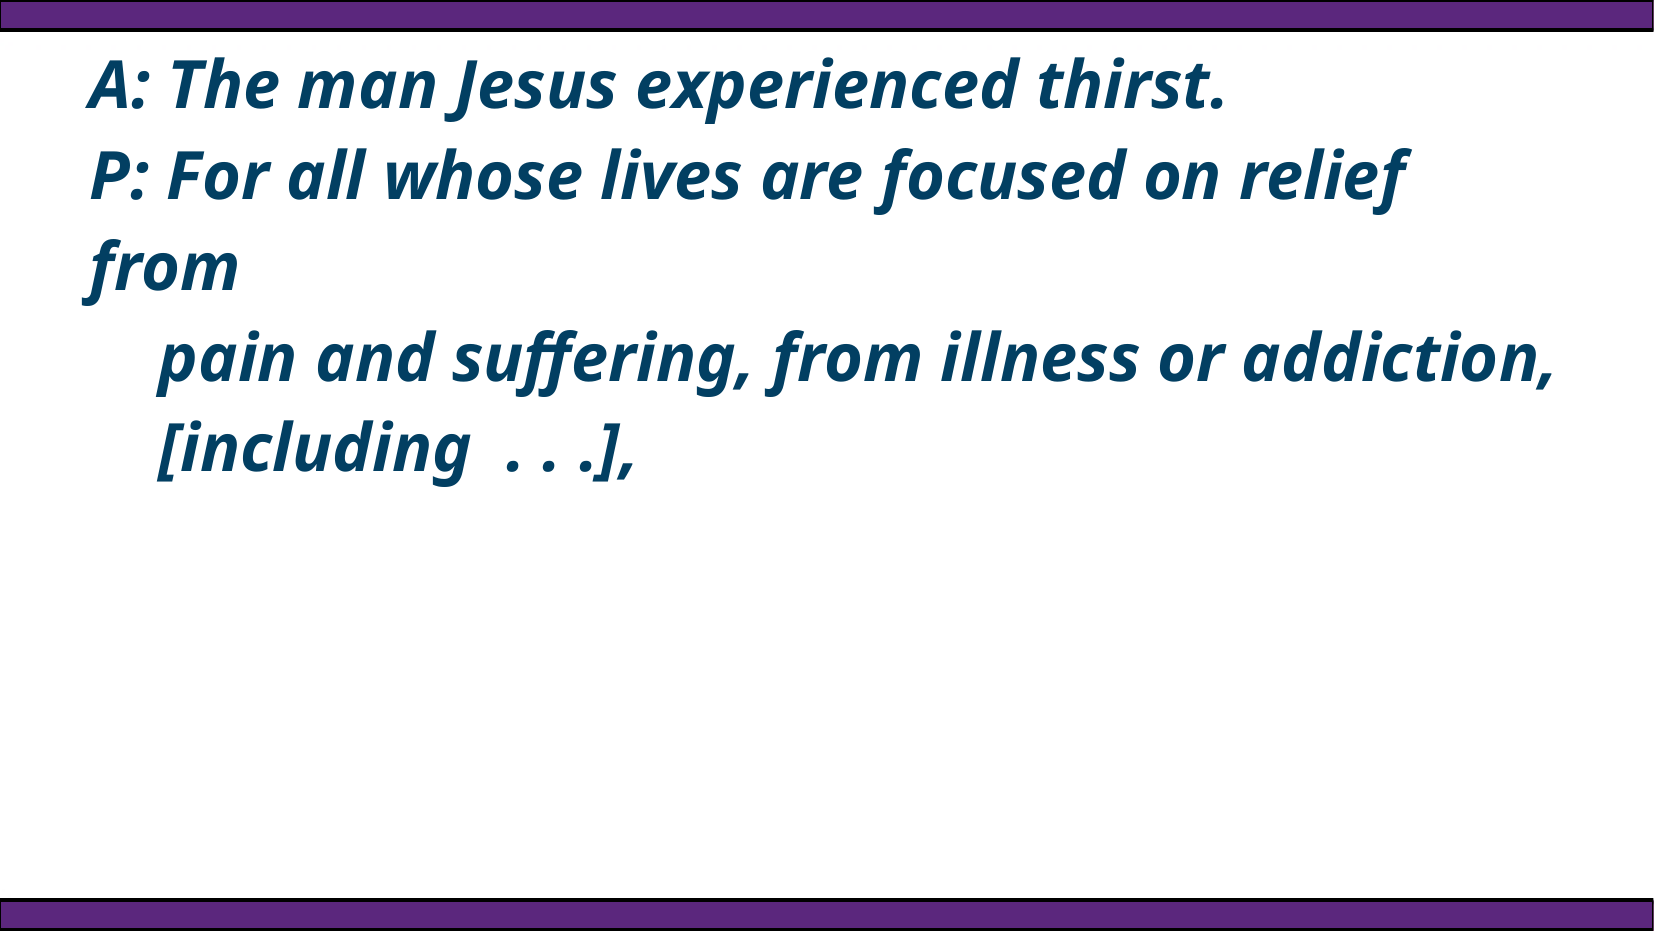

A: The man Jesus experienced thirst.
P: For all whose lives are focused on relief from
 pain and suffering, from illness or addiction,
 [including  . . .],